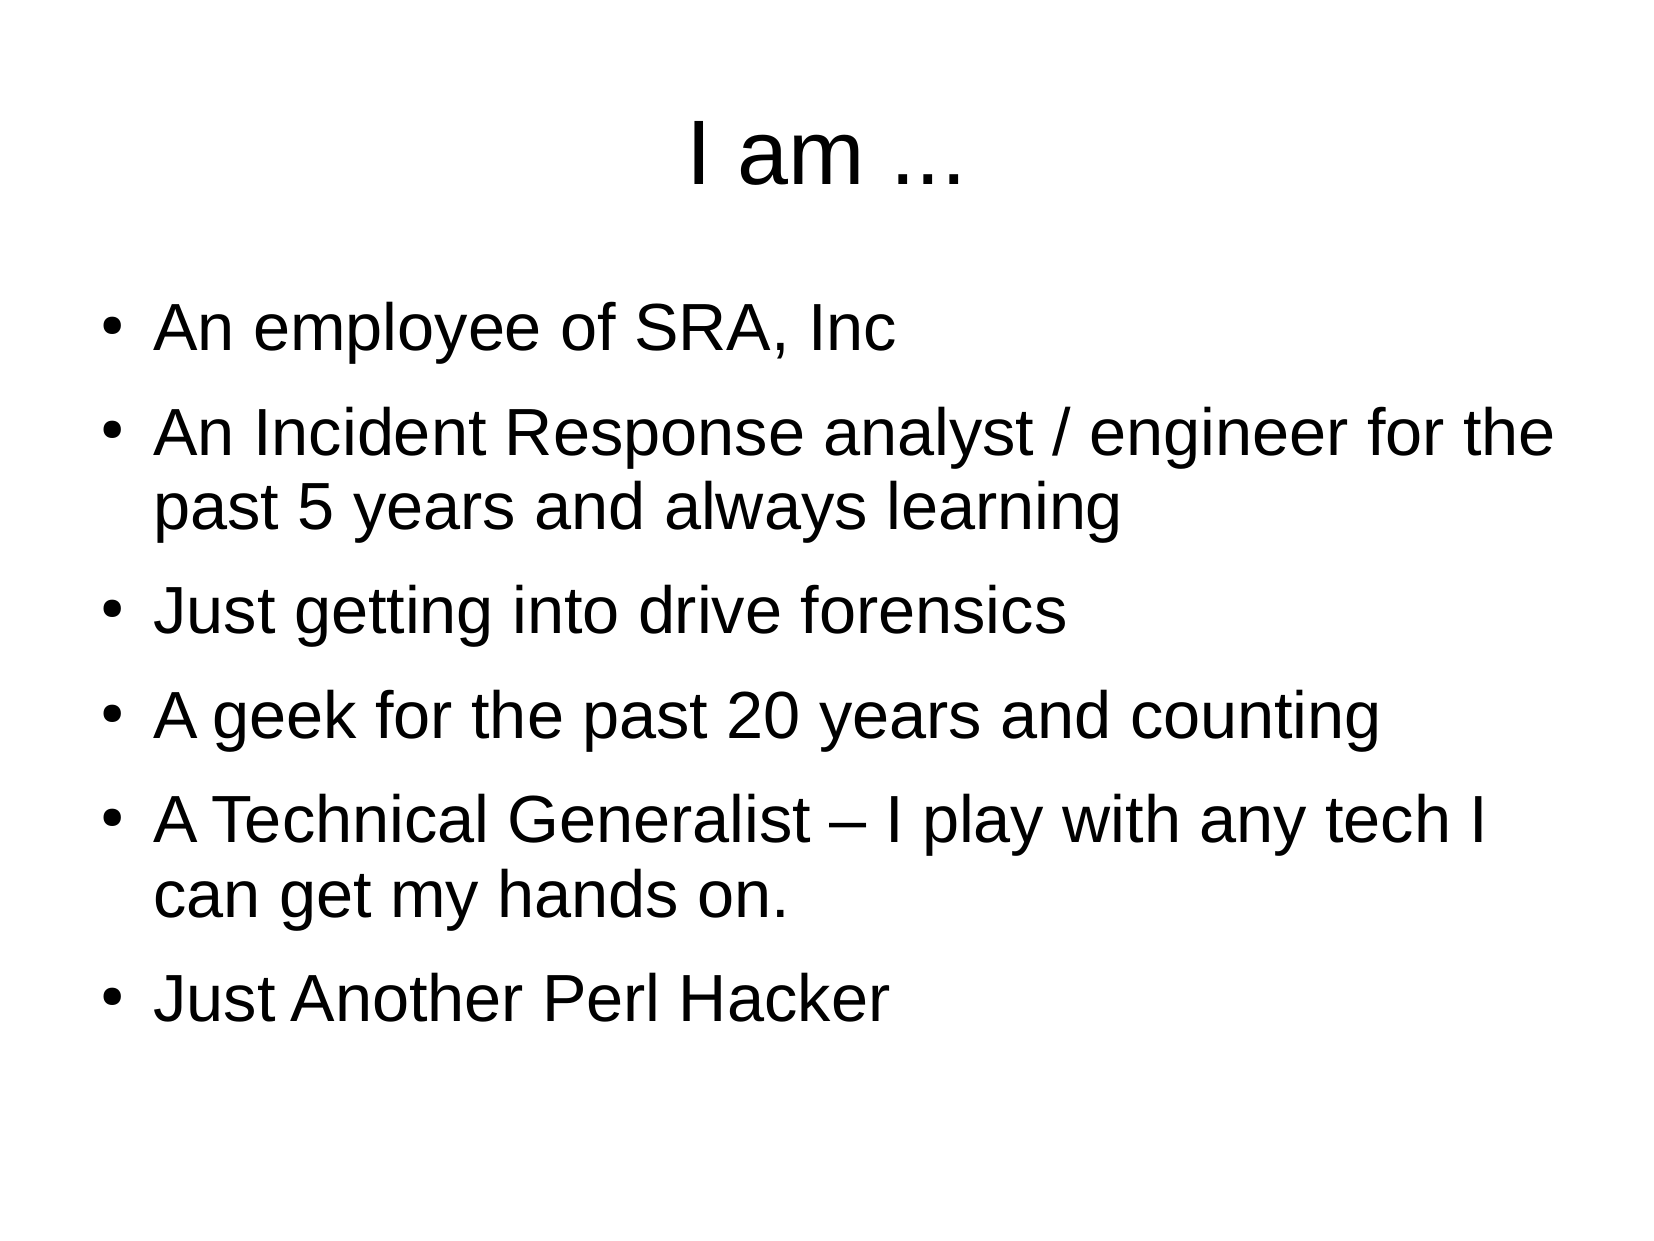

# I am ...
An employee of SRA, Inc
An Incident Response analyst / engineer for the past 5 years and always learning
Just getting into drive forensics
A geek for the past 20 years and counting
A Technical Generalist – I play with any tech I can get my hands on.
Just Another Perl Hacker